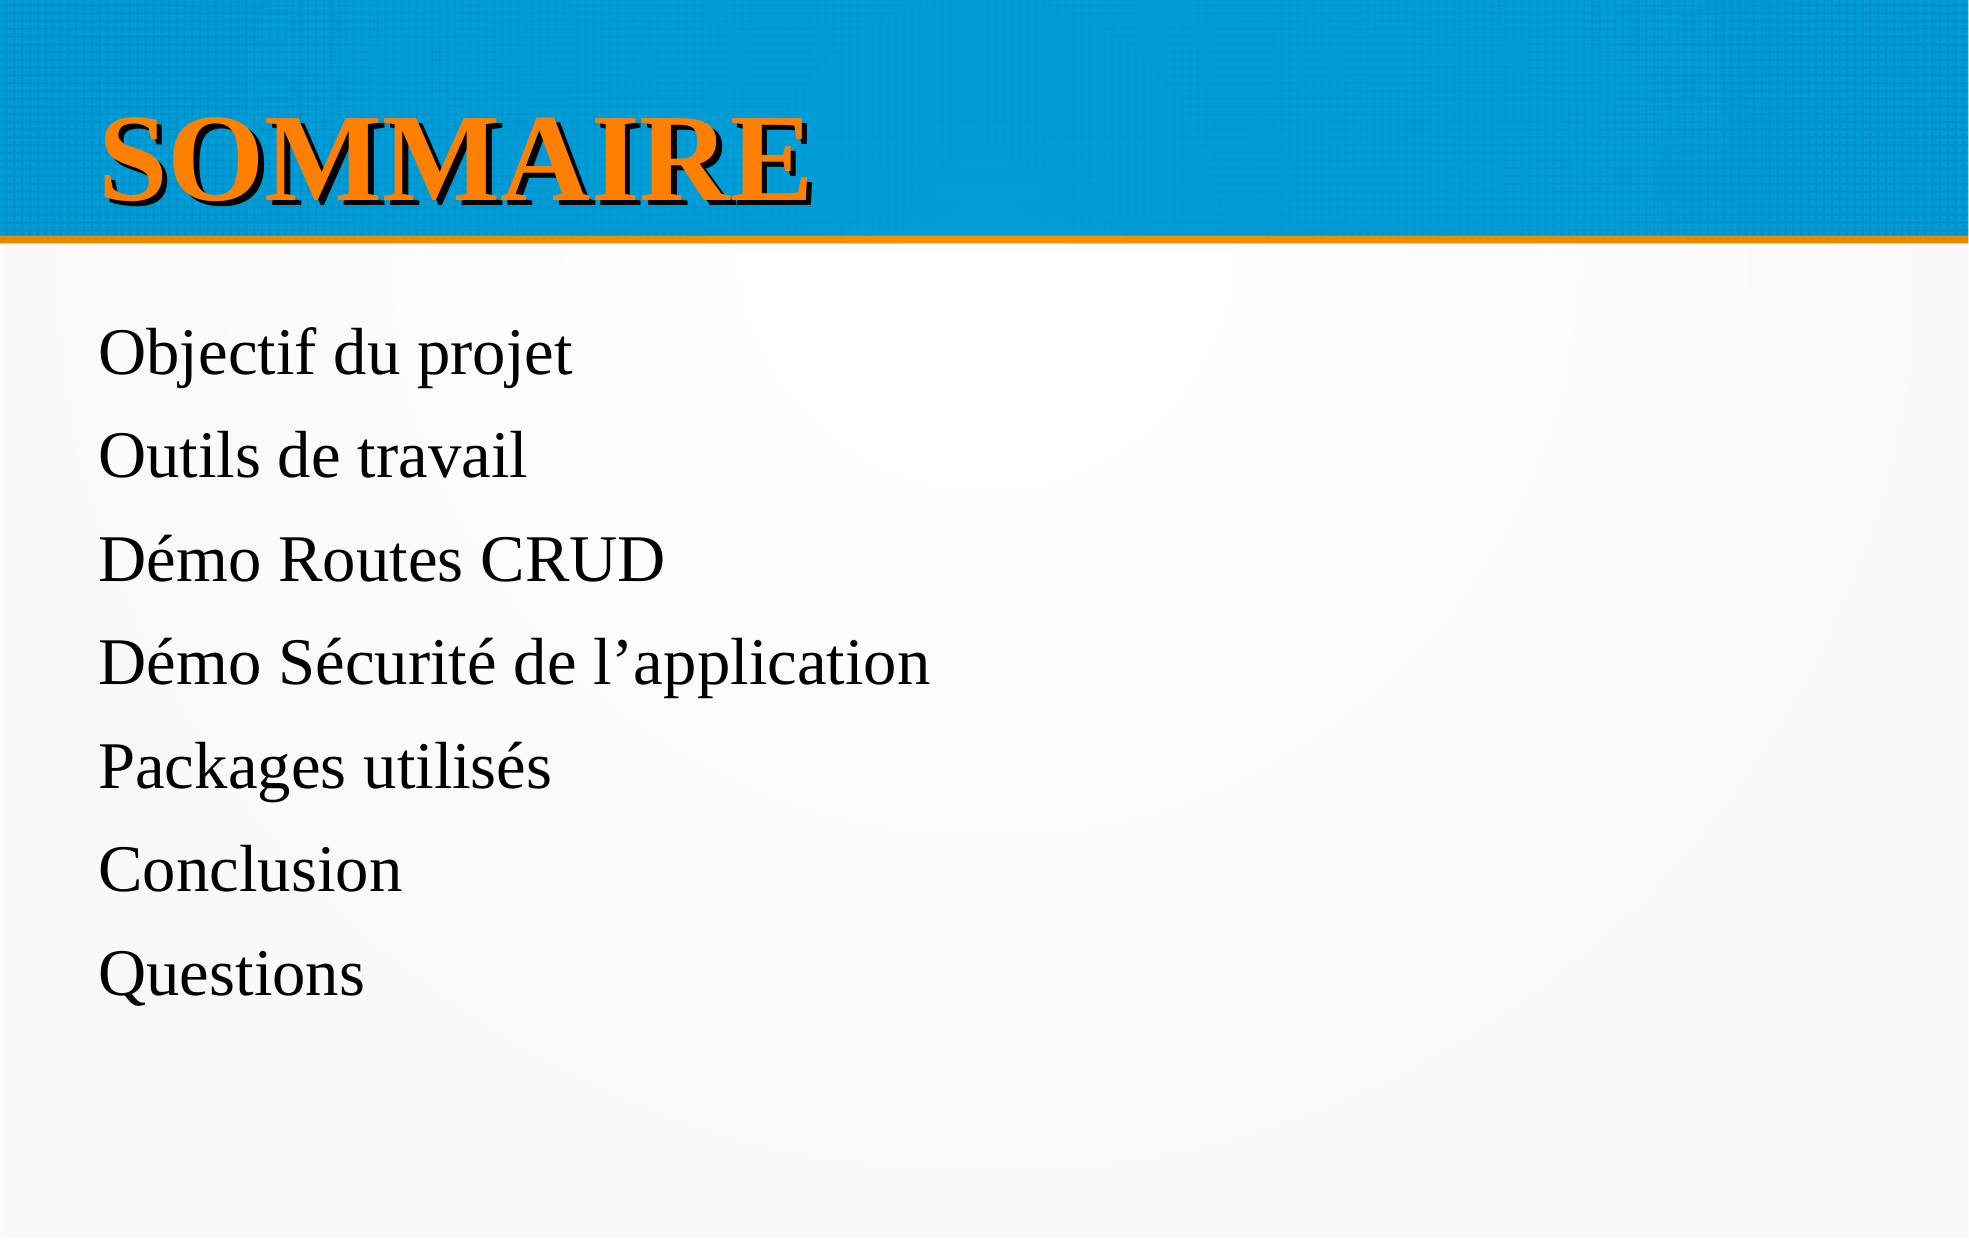

# SOMMAIRE
Objectif du projet
Outils de travail
Démo Routes CRUD
Démo Sécurité de l’application
Packages utilisés
Conclusion
Questions